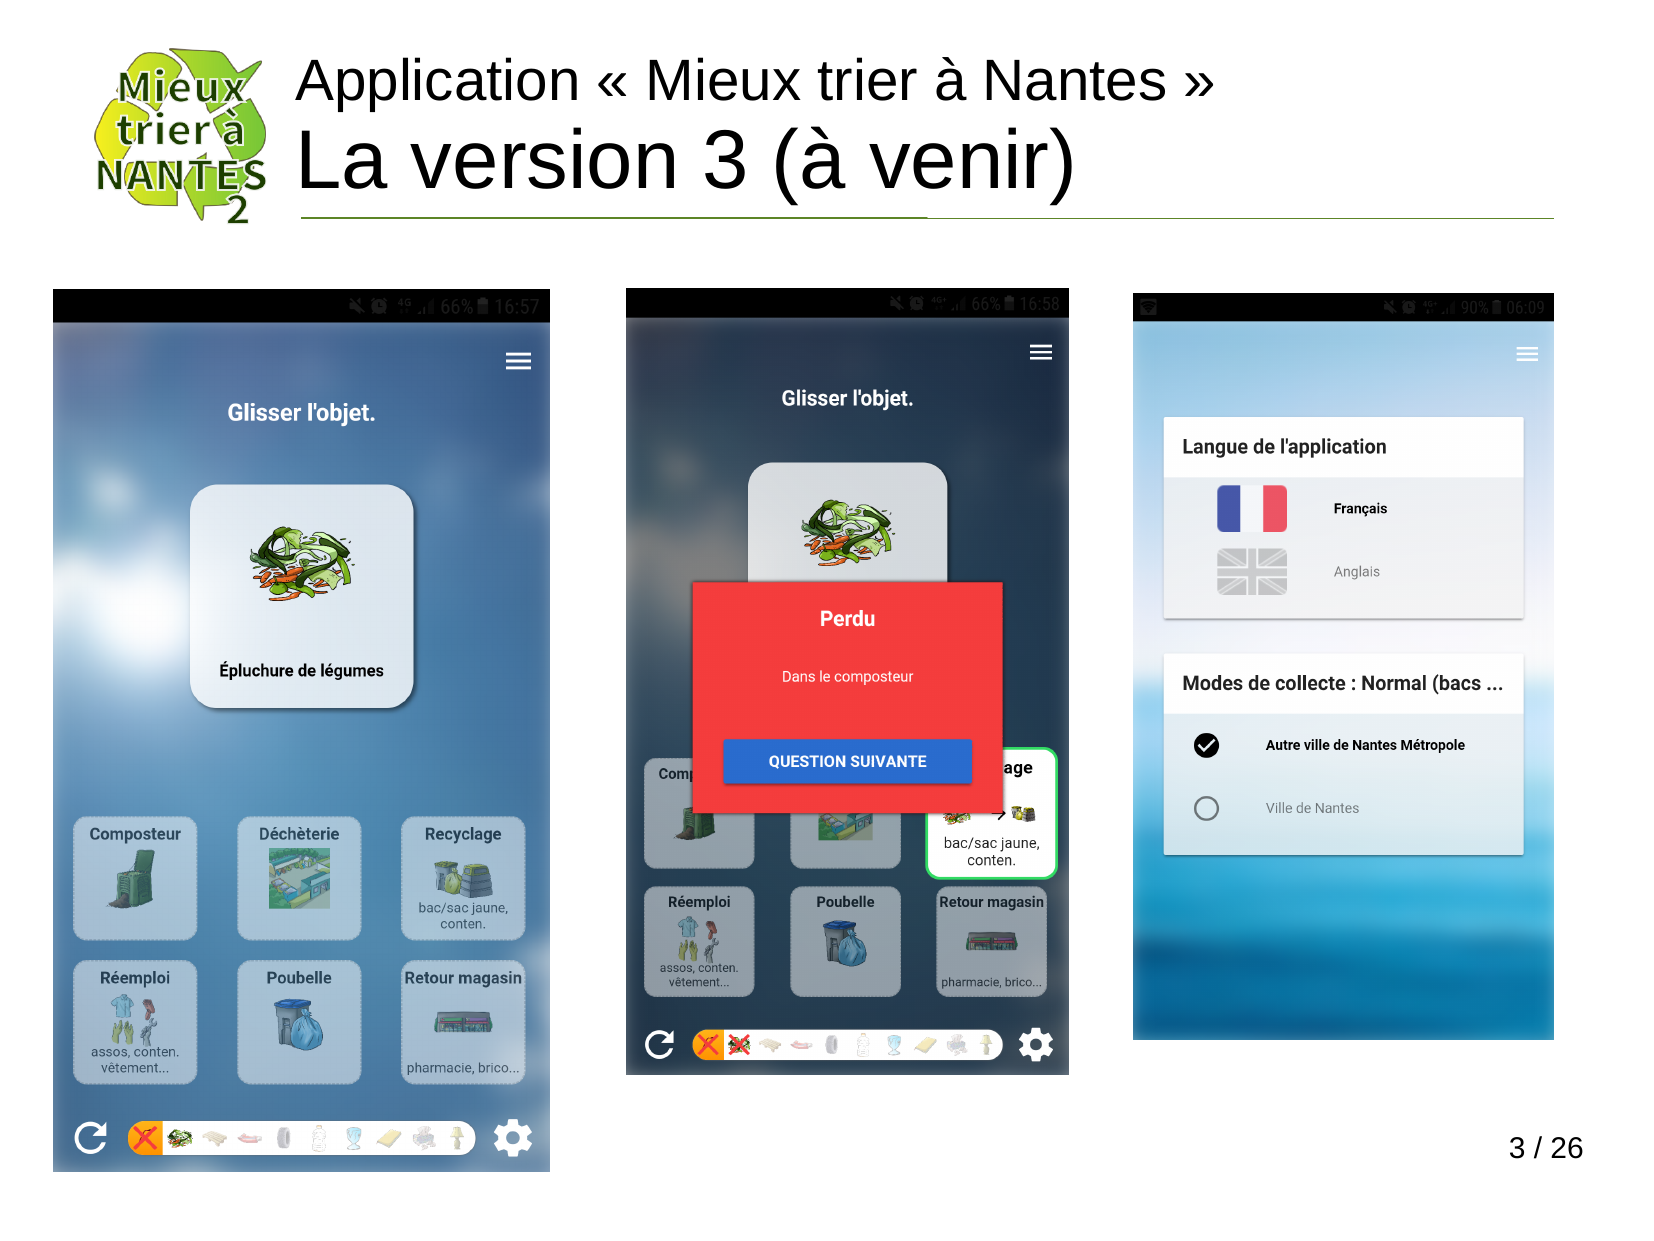

Application « Mieux trier à Nantes »
La version 3 (à venir)
3 / 26